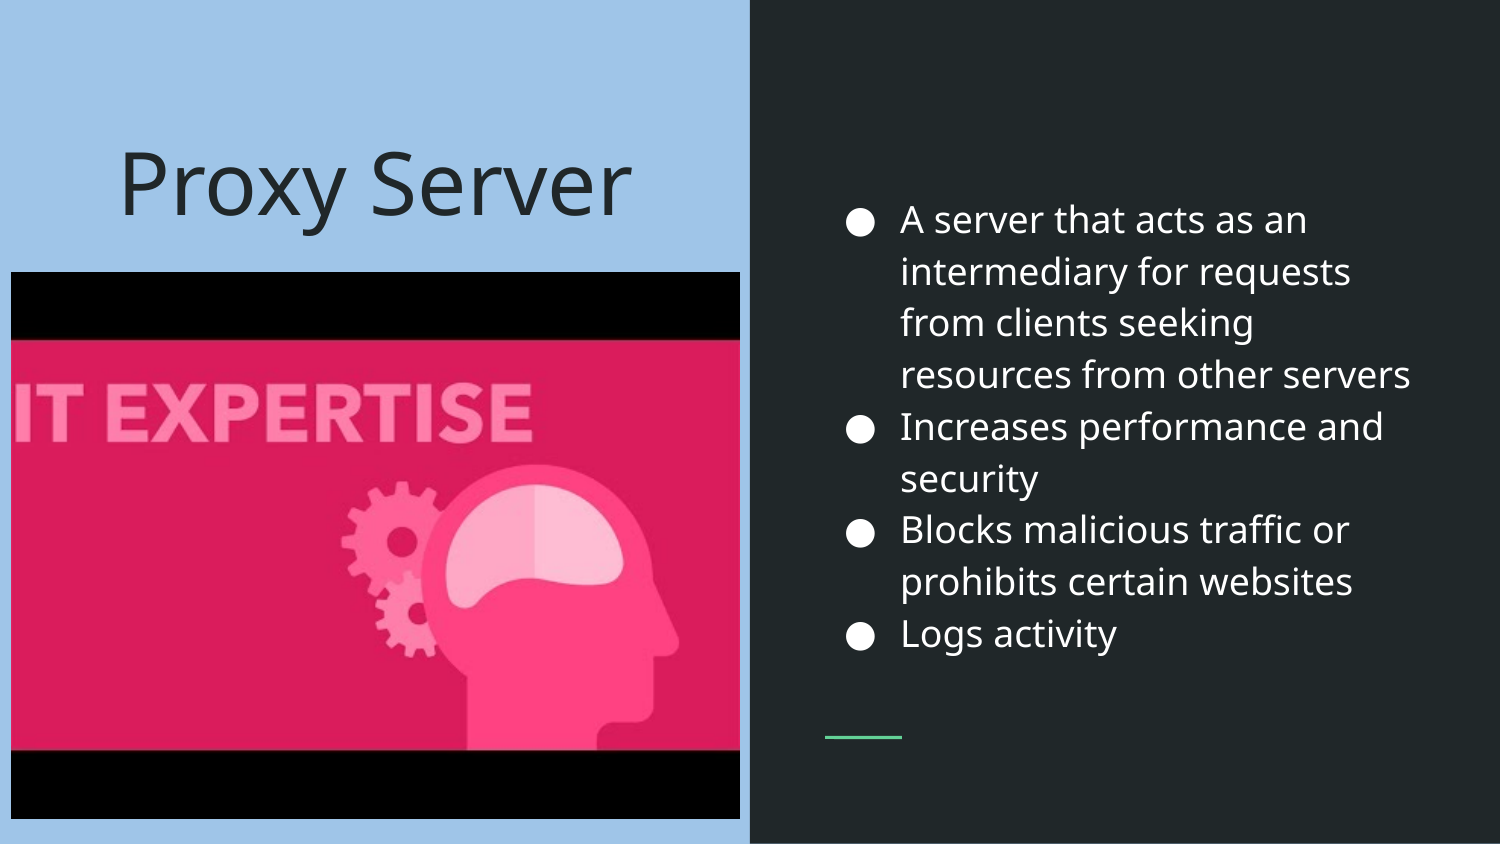

# Proxy Server
A server that acts as an intermediary for requests from clients seeking resources from other servers
Increases performance and security
Blocks malicious traffic or prohibits certain websites
Logs activity